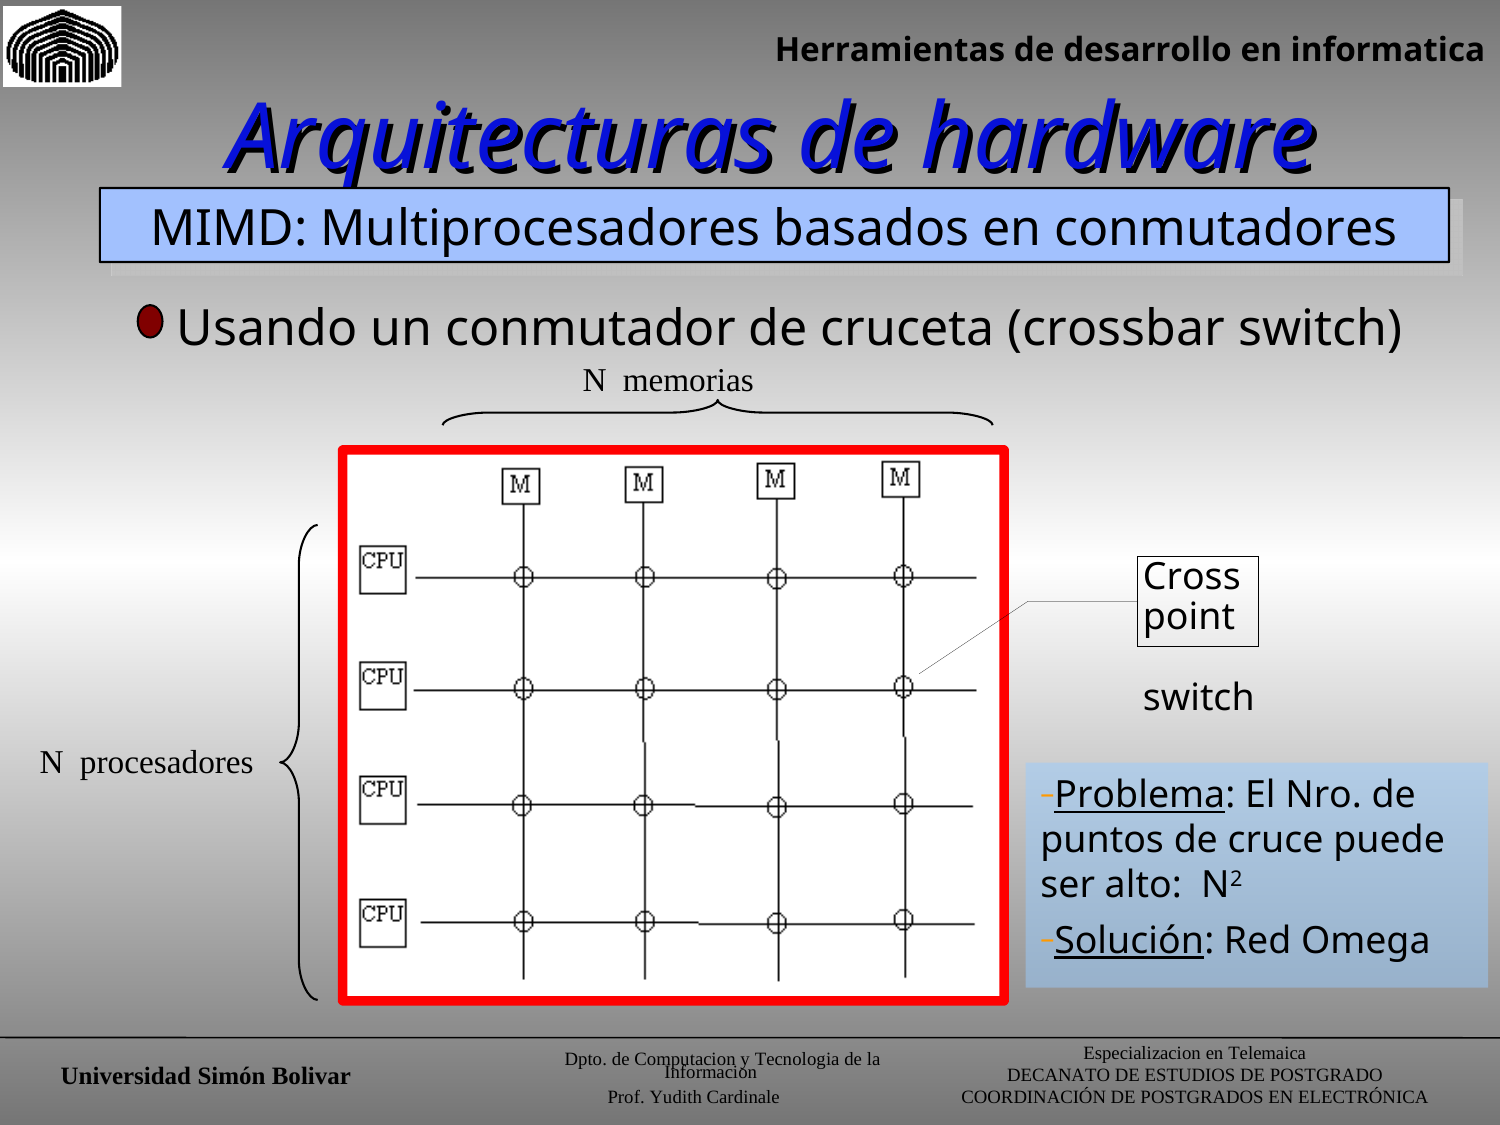

Arquitecturas de hardware
MIMD: Multiprocesadores basados en conmutadores
Usando un conmutador de cruceta (crossbar switch)
N memorias
Crosspoint
 switch
N procesadores
Problema: El Nro. de puntos de cruce puede ser alto: N2
Solución: Red Omega